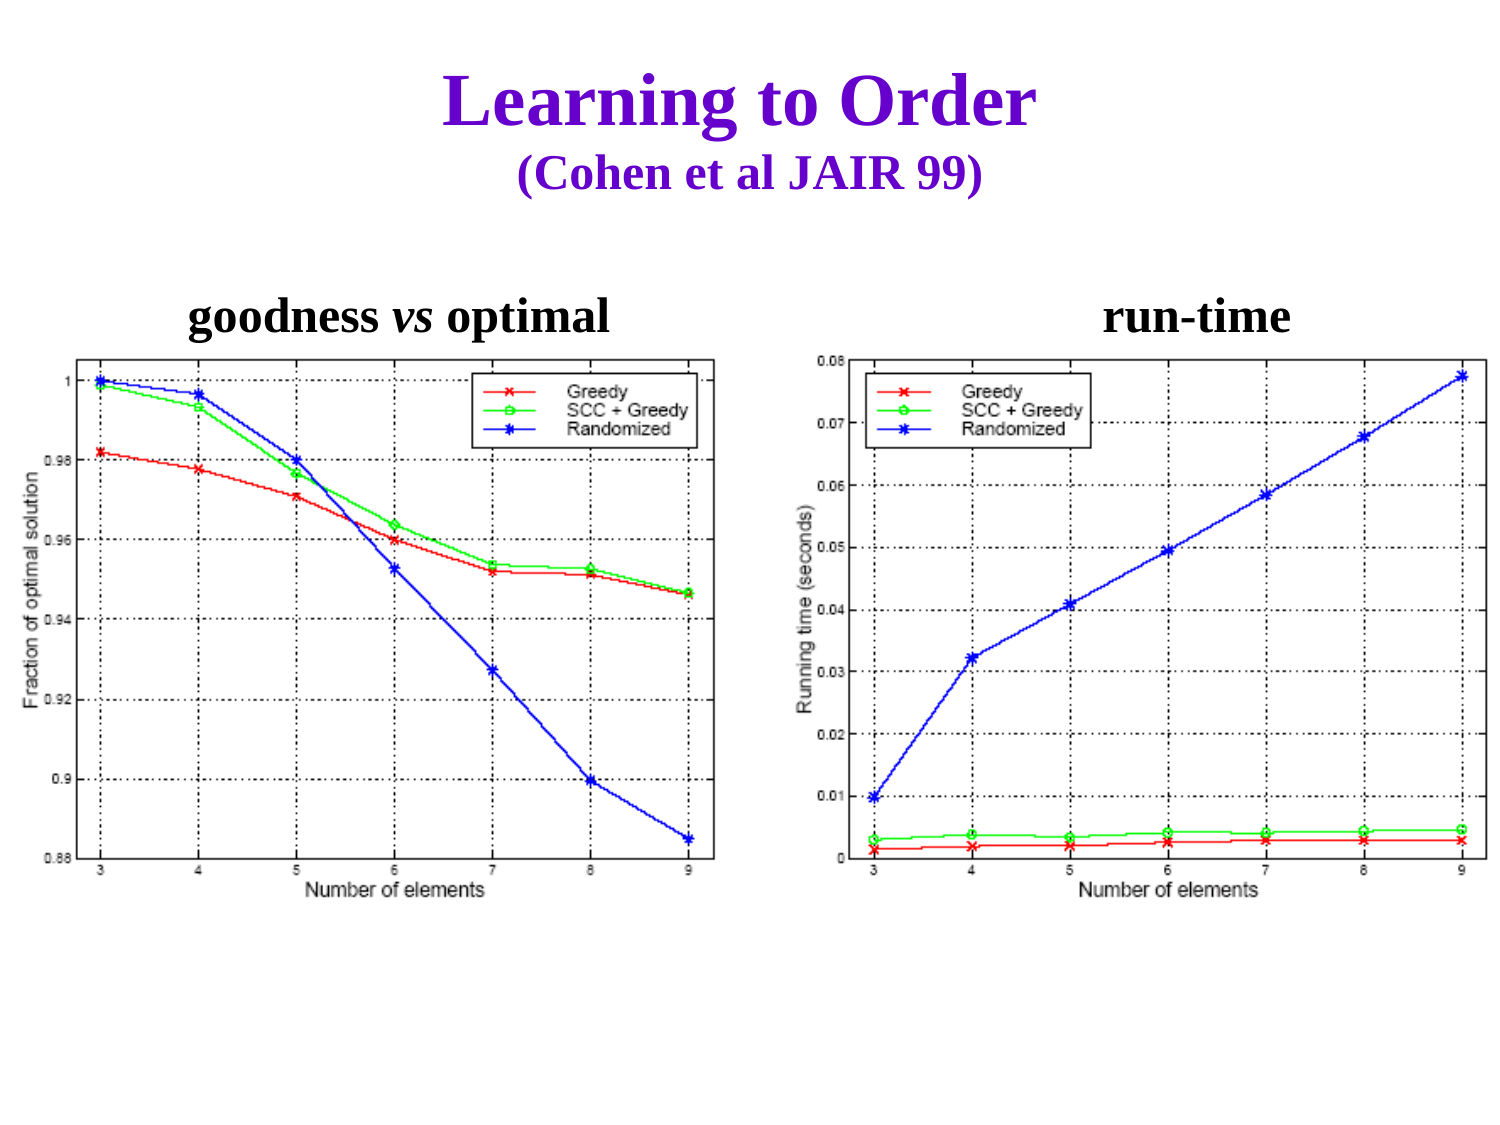

# Learning to Order (Cohen et al JAIR 99)
goodness vs optimal
run-time